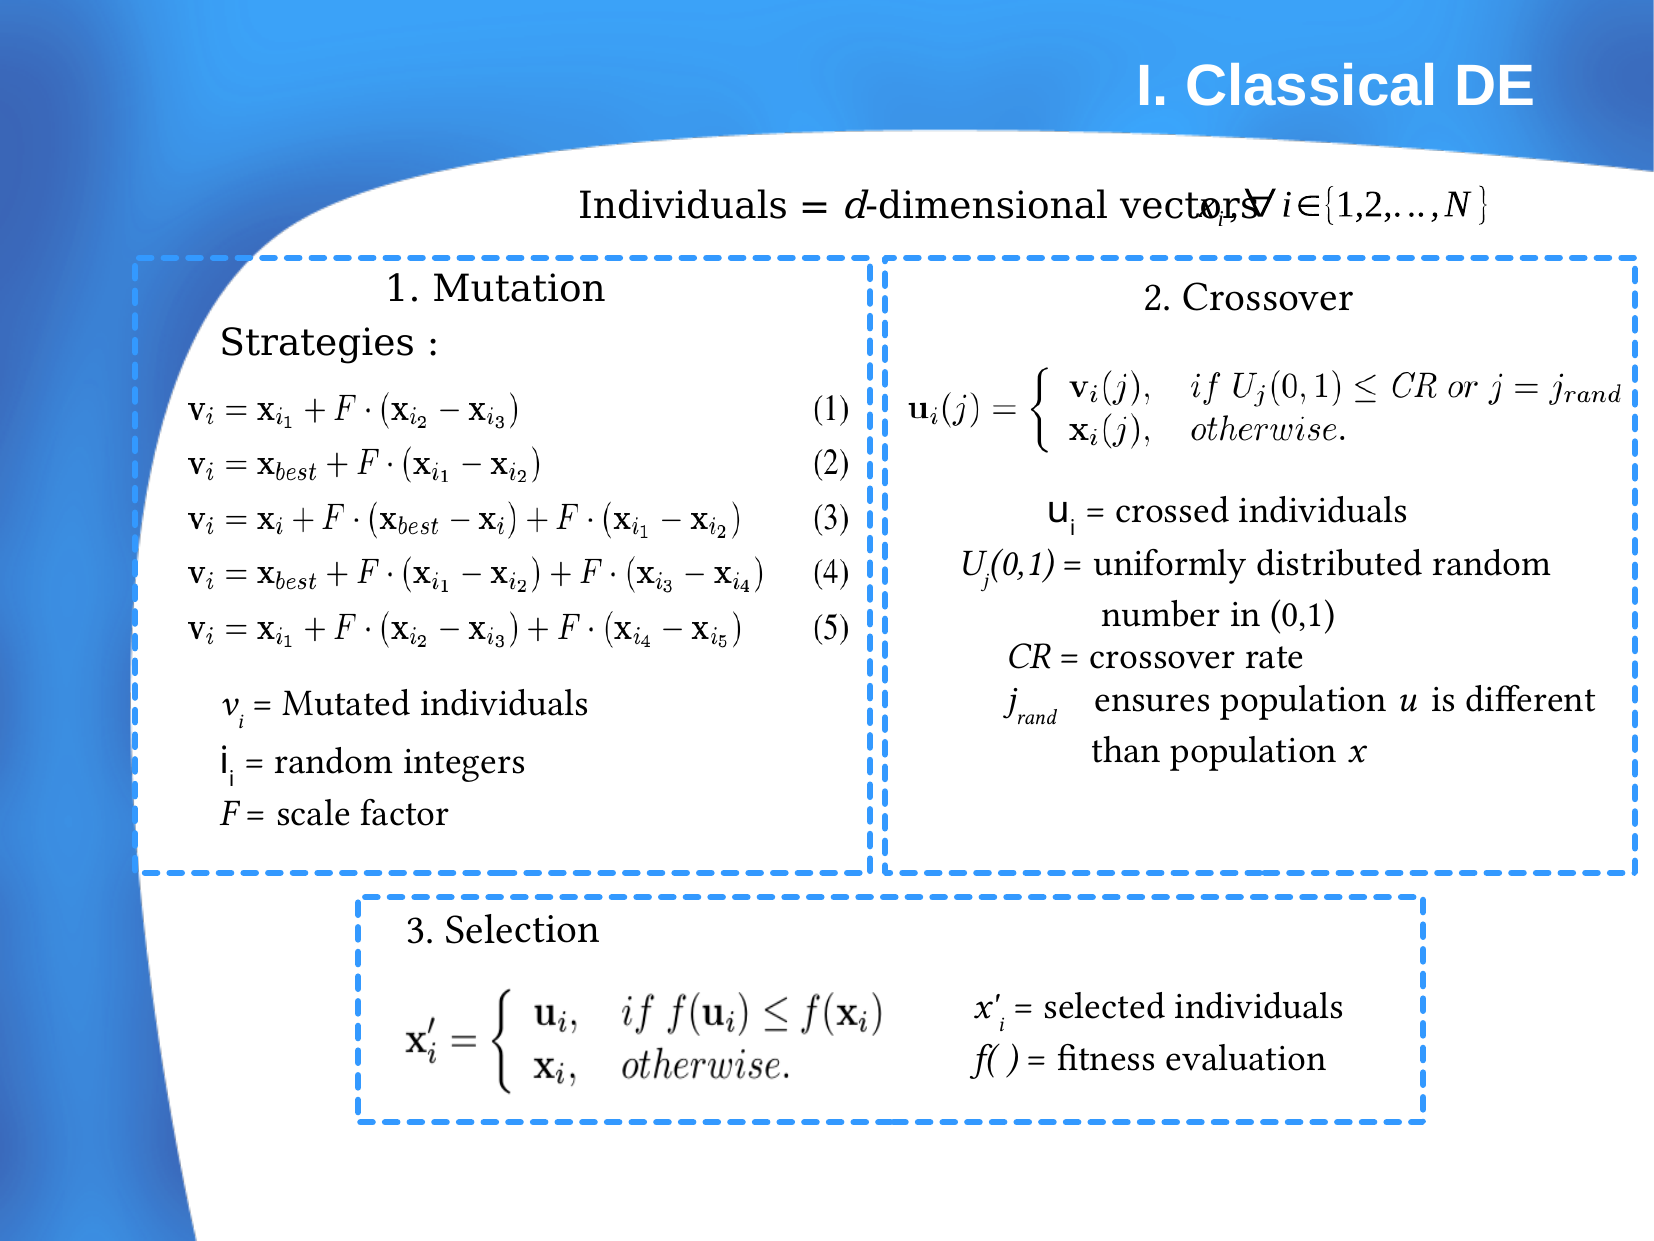

I. Classical DE
Individuals = d-dimensional vectors
1. Mutation
2. Crossover
Strategies :
 ui = crossed individuals
Uj(0,1) = uniformly distributed random
 number in (0,1)
 CR = crossover rate
 jrand ensures population u is different
 than population x
vi = Mutated individuals
ii = random integers
F = scale factor
3. Selection
x'i = selected individuals
f( ) = fitness evaluation